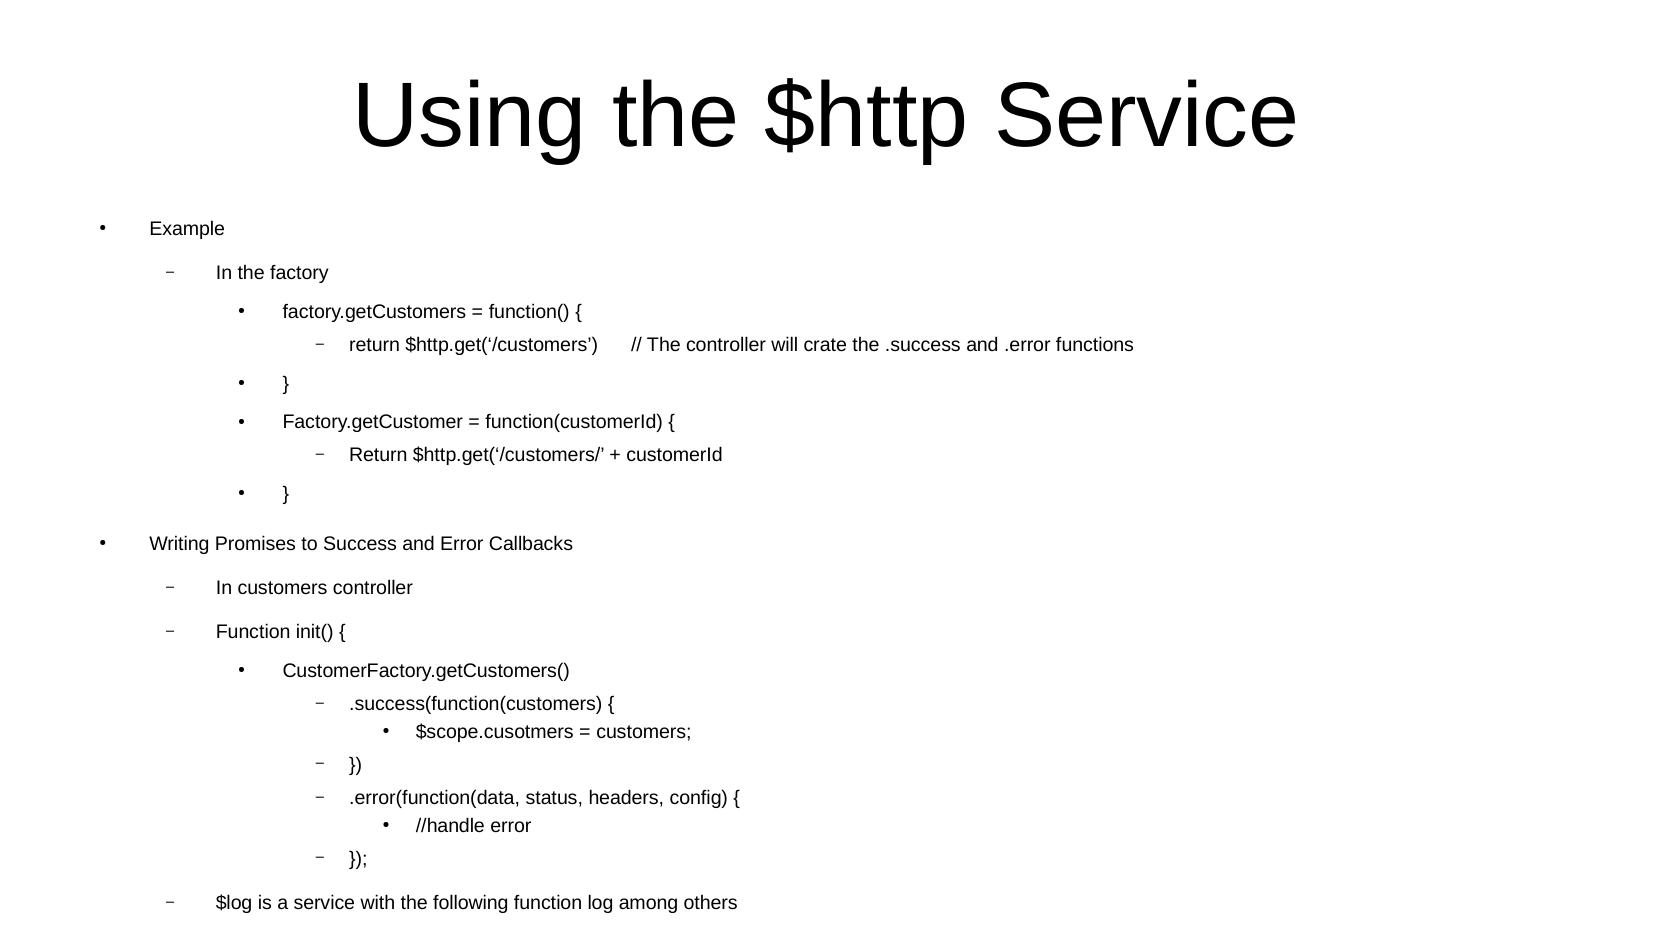

# Using the $http Service
Example
In the factory
factory.getCustomers = function() {
return $http.get(‘/customers’)		// The controller will crate the .success and .error functions
}
Factory.getCustomer = function(customerId) {
Return $http.get(‘/customers/’ + customerId
}
Writing Promises to Success and Error Callbacks
In customers controller
Function init() {
CustomerFactory.getCustomers()
.success(function(customers) {
$scope.cusotmers = customers;
})
.error(function(data, status, headers, config) {
//handle error
});
$log is a service with the following function log among others